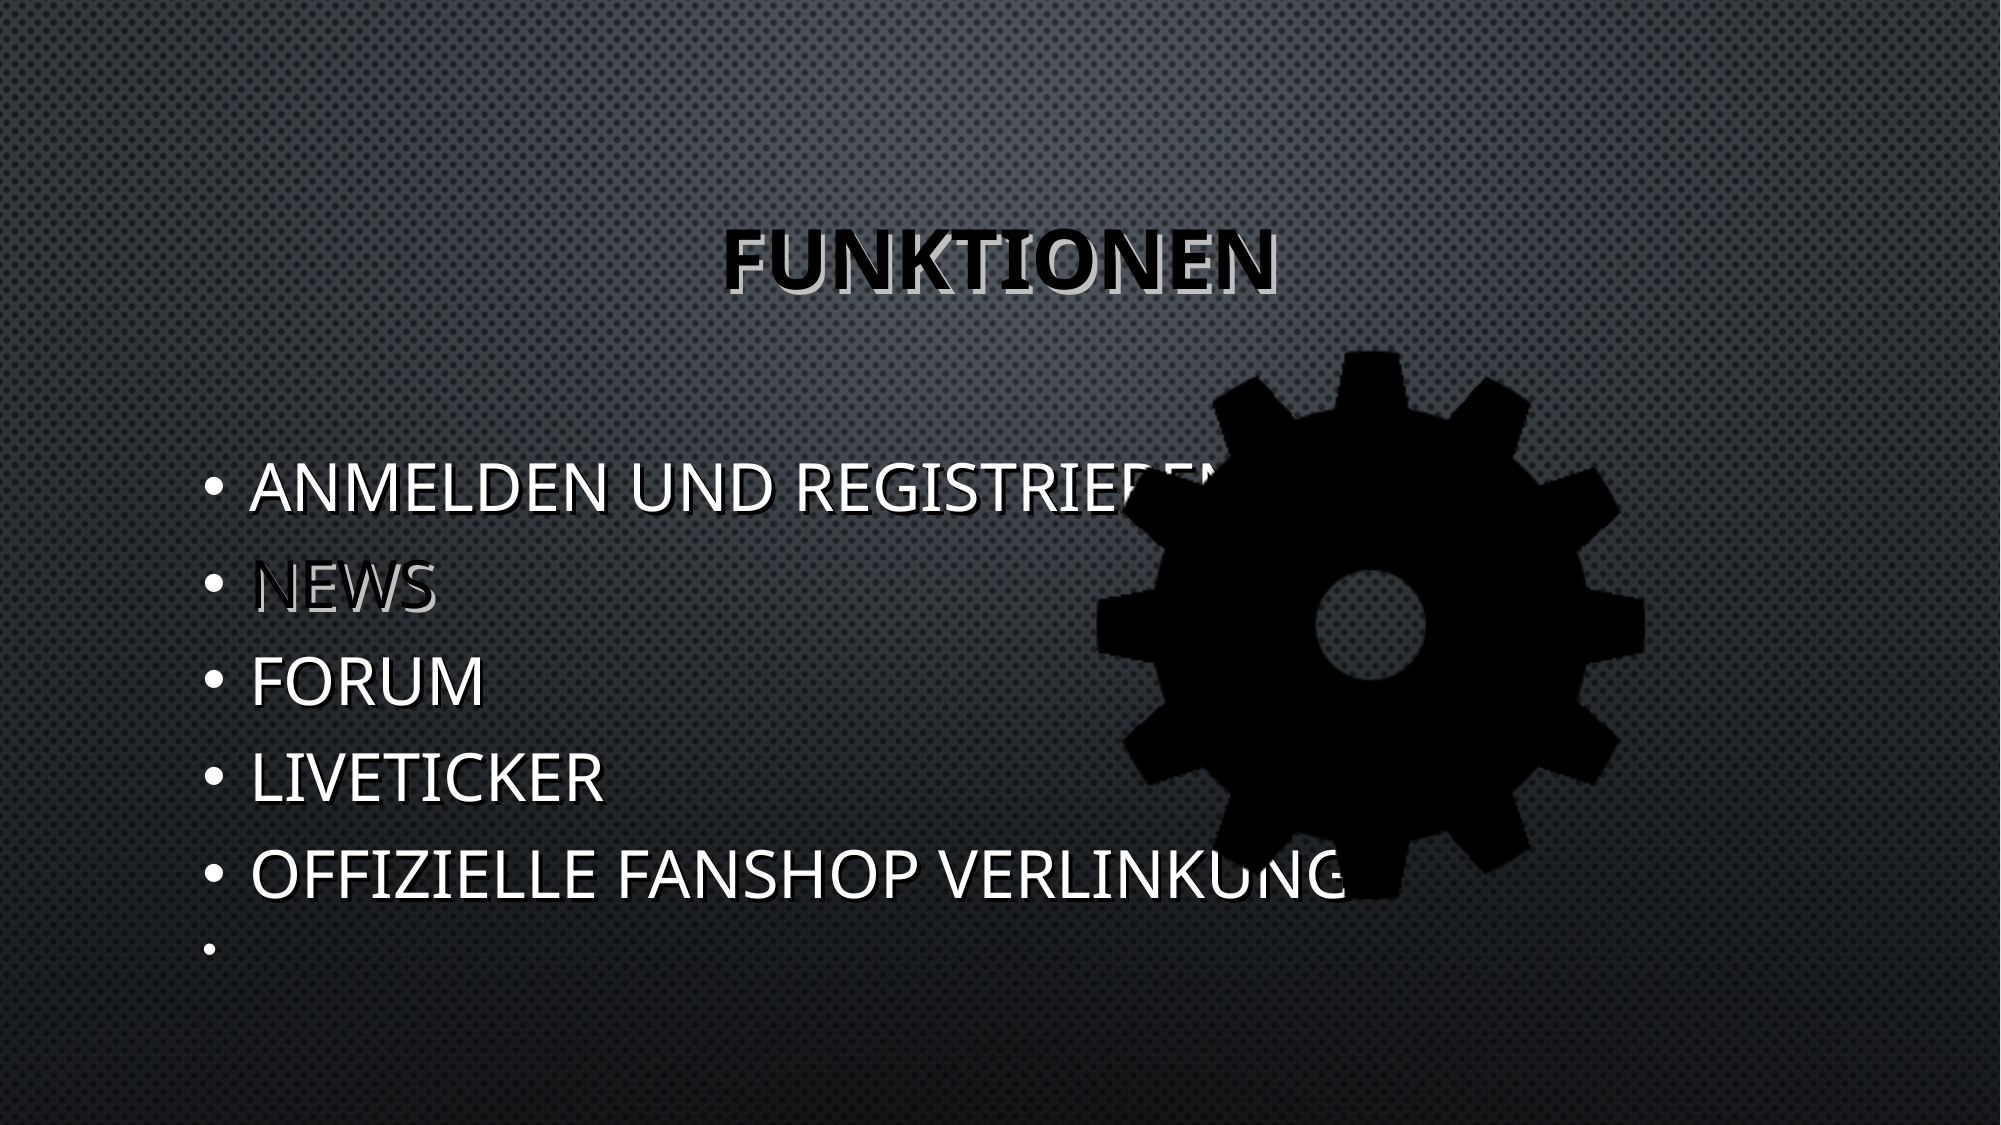

# Funktionen
Anmelden und registrieren
News
Forum
Liveticker
Offizielle Fanshop Verlinkung